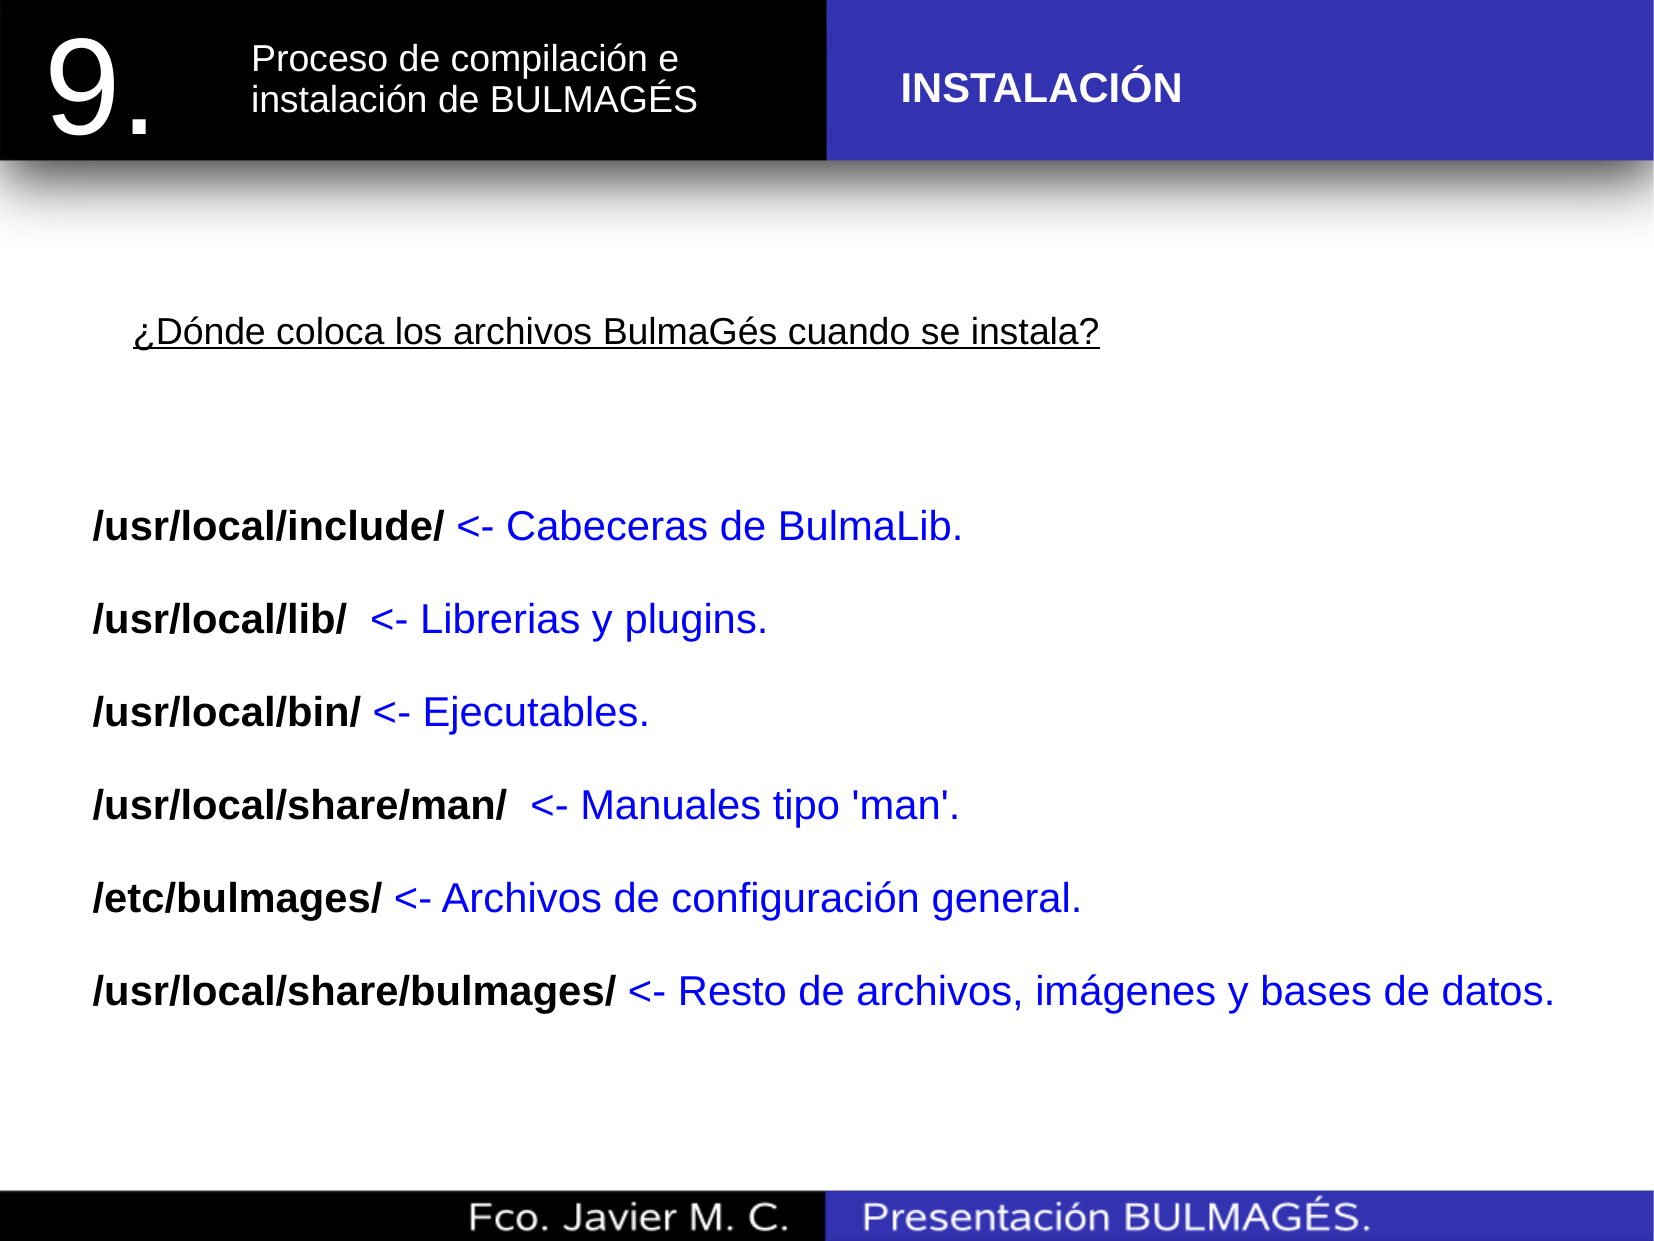

Proceso de compilación e instalación de BULMAGÉS
INSTALACIÓN
¿Dónde coloca los archivos BulmaGés cuando se instala?
 /usr/local/include/ <- Cabeceras de BulmaLib.
 /usr/local/lib/ <- Librerias y plugins.
 /usr/local/bin/ <- Ejecutables.
 /usr/local/share/man/ <- Manuales tipo 'man'.
 /etc/bulmages/ <- Archivos de configuración general.
 /usr/local/share/bulmages/ <- Resto de archivos, imágenes y bases de datos.